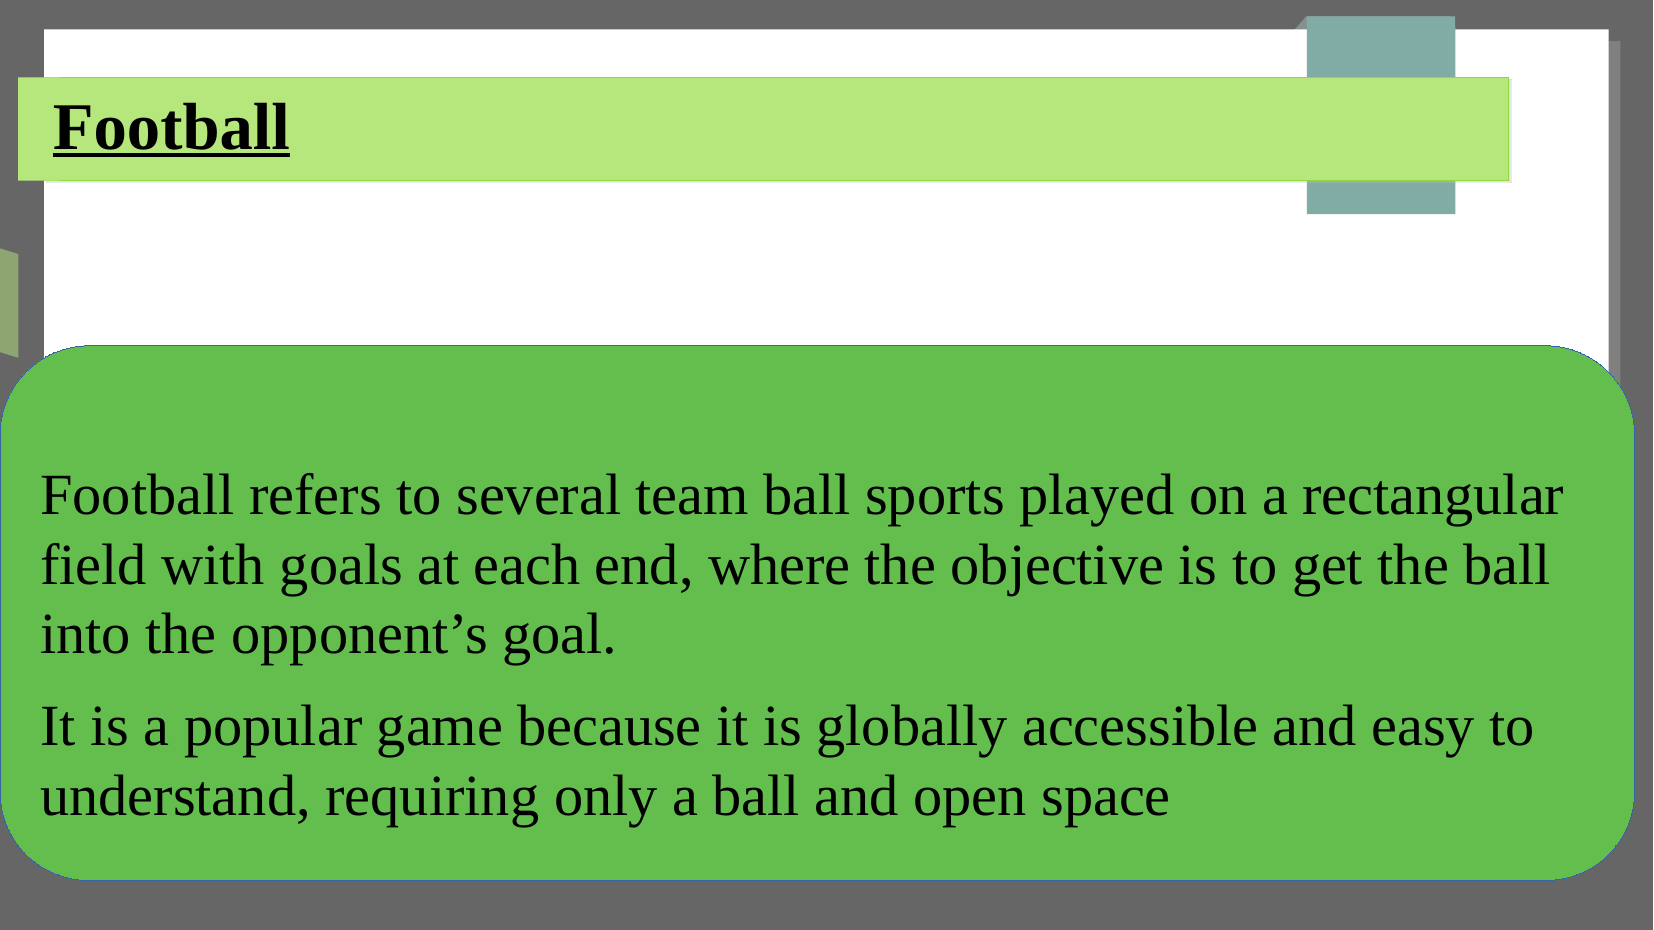

# Football
Football refers to several team ball sports played on a rectangular field with goals at each end, where the objective is to get the ball into the opponent’s goal.
It is a popular game because it is globally accessible and easy to understand, requiring only a ball and open space